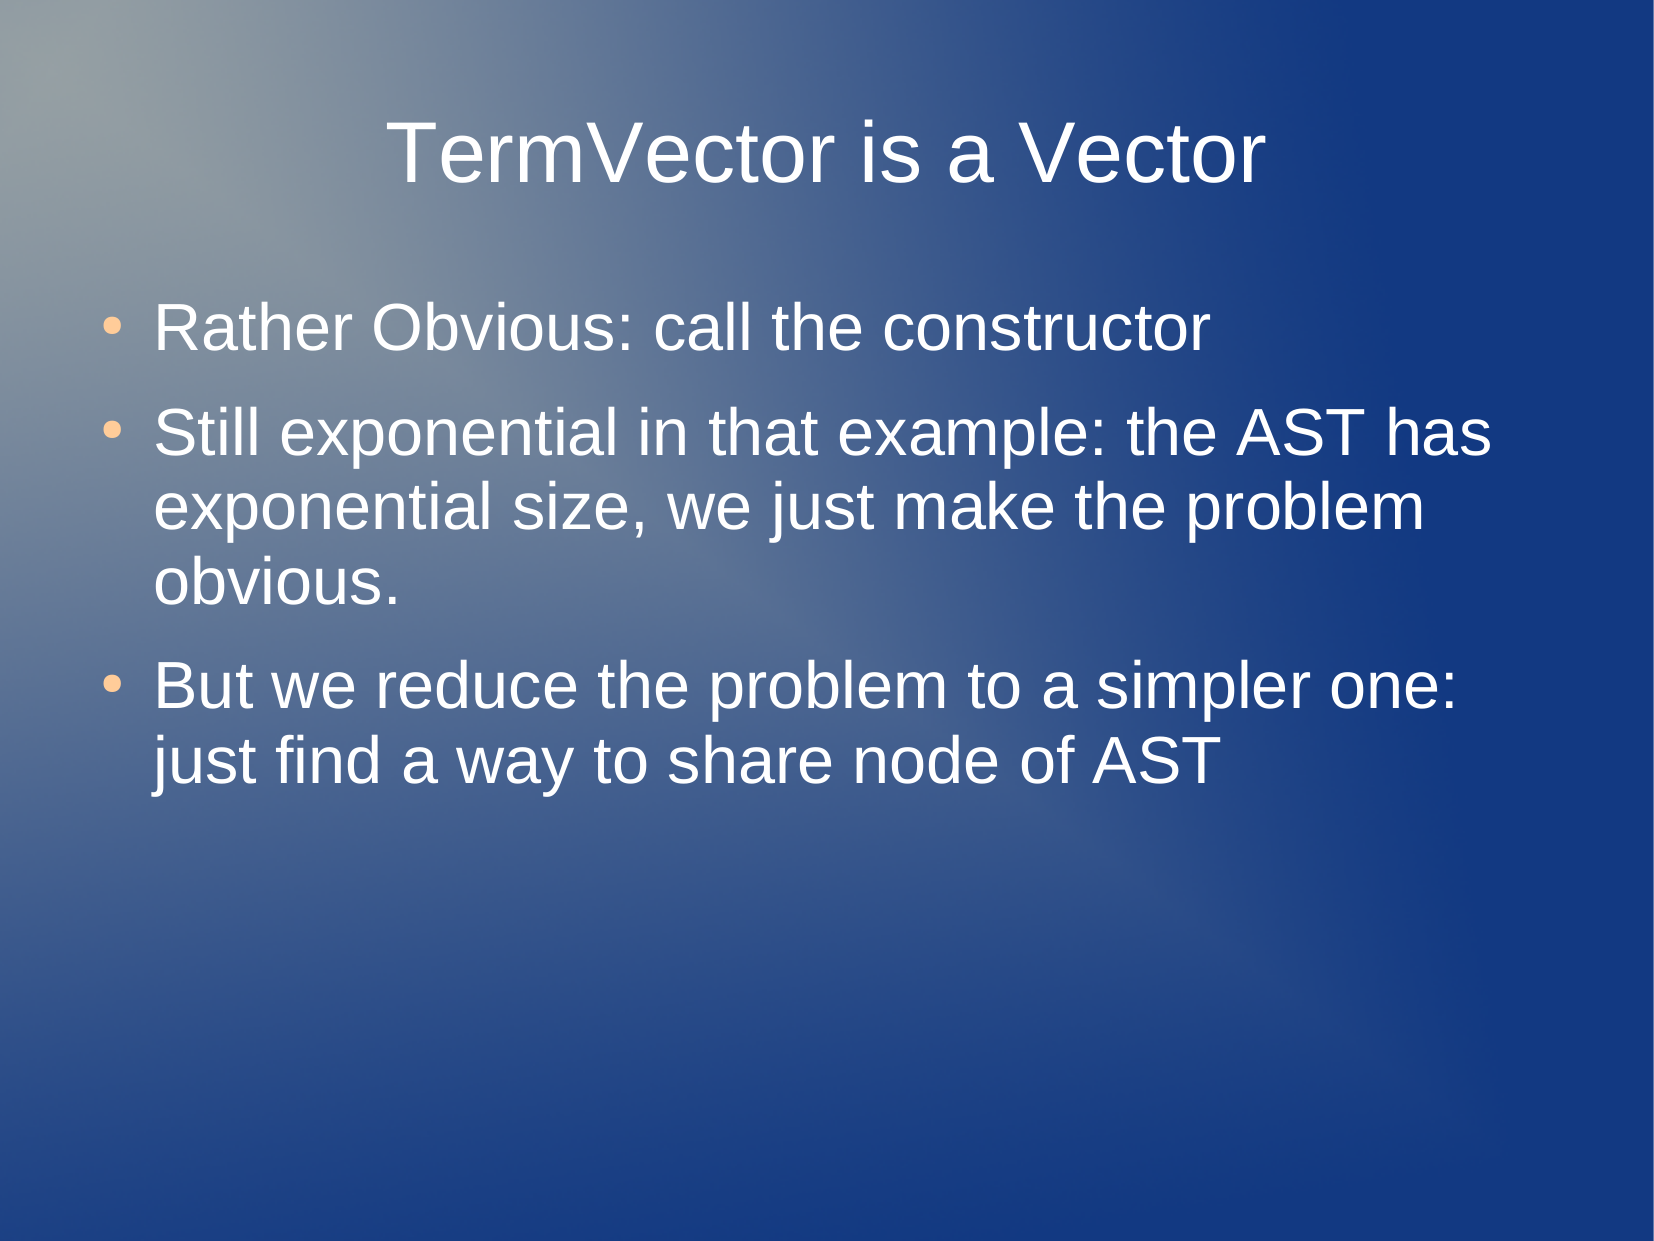

# TermVector is a Vector
Rather Obvious: call the constructor
Still exponential in that example: the AST has exponential size, we just make the problem obvious.
But we reduce the problem to a simpler one: just find a way to share node of AST